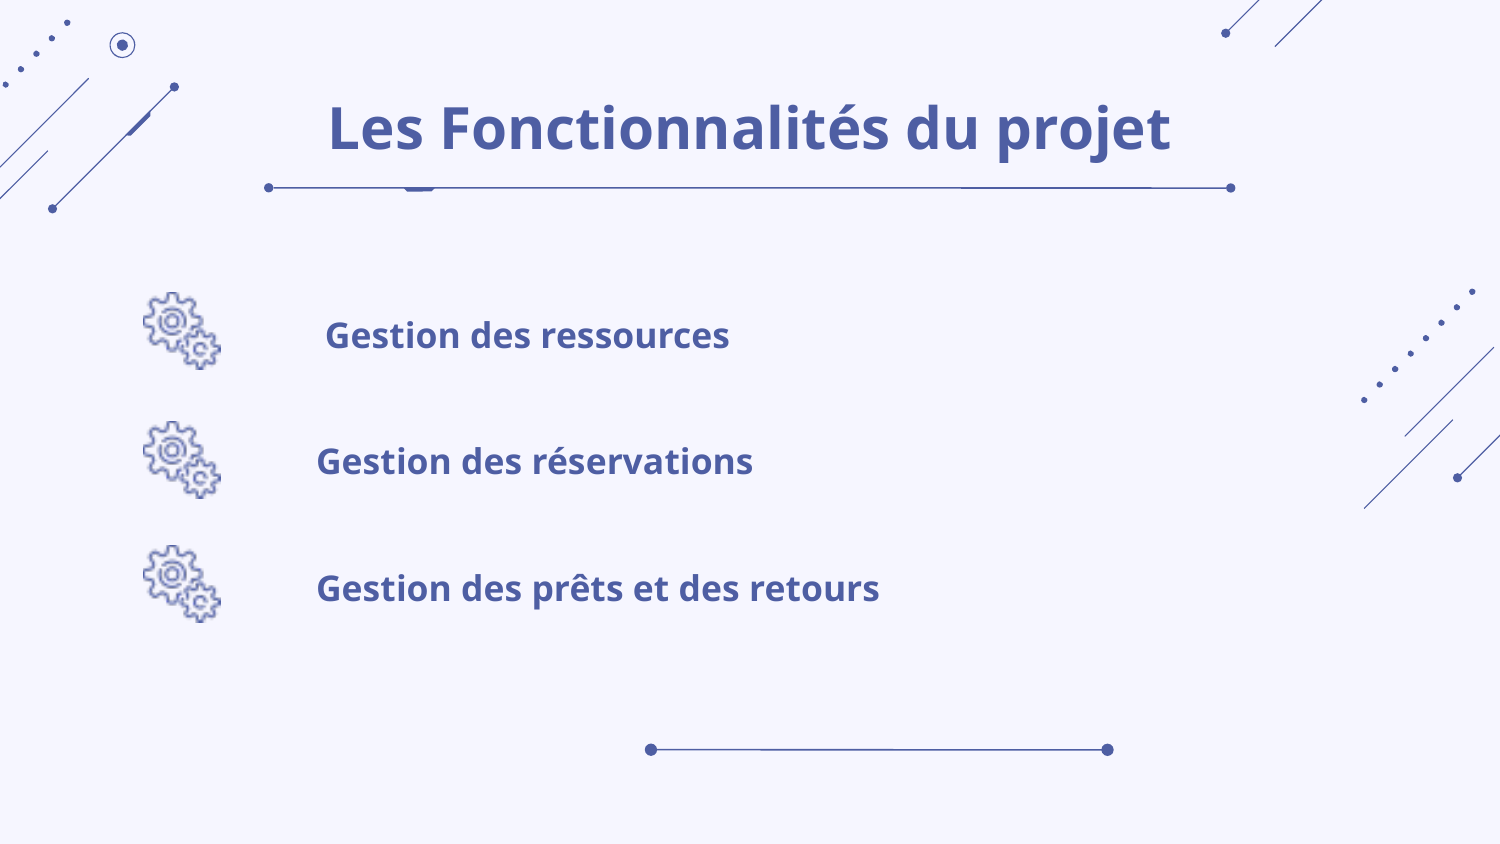

# Les Fonctionnalités du projet
Gestion des ressources
Gestion des réservations
Gestion des prêts et des retours